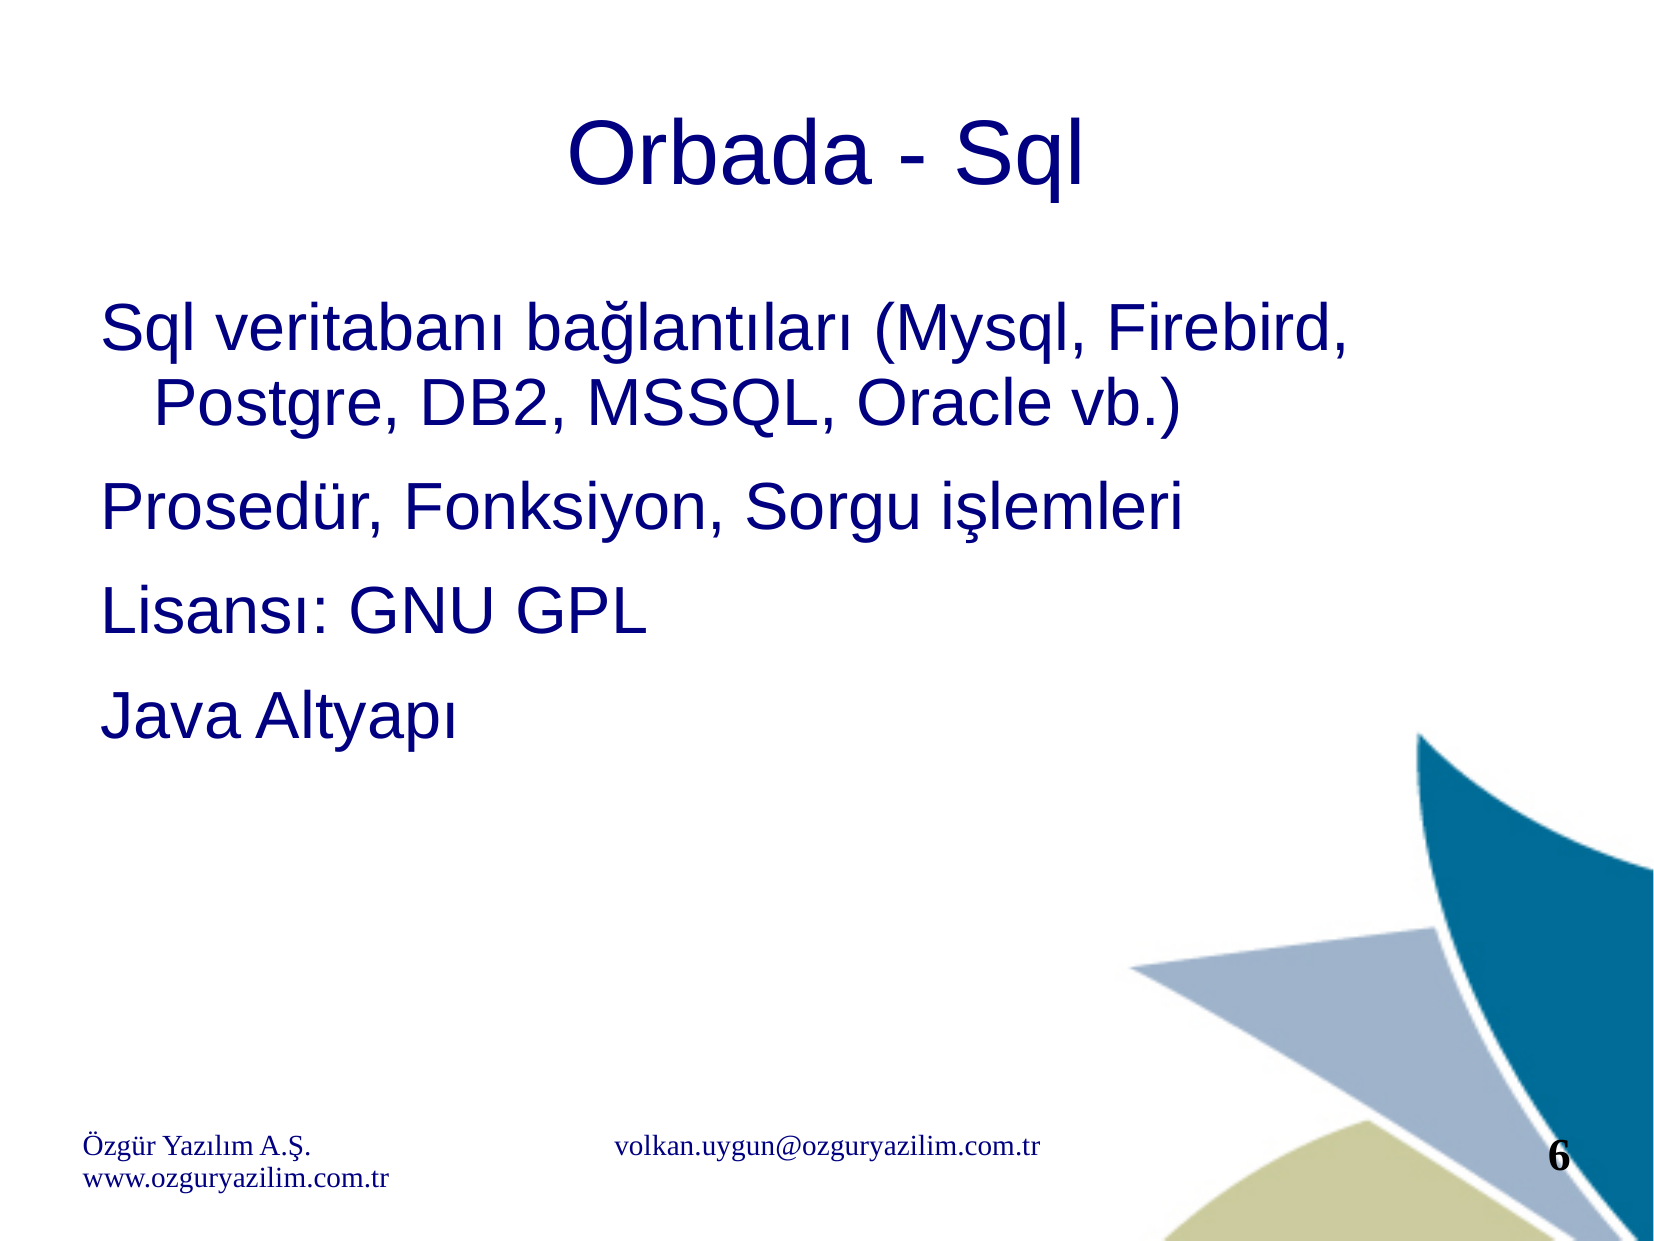

# Orbada - Sql
Sql veritabanı bağlantıları (Mysql, Firebird, Postgre, DB2, MSSQL, Oracle vb.)
Prosedür, Fonksiyon, Sorgu işlemleri
Lisansı: GNU GPL
Java Altyapı
6